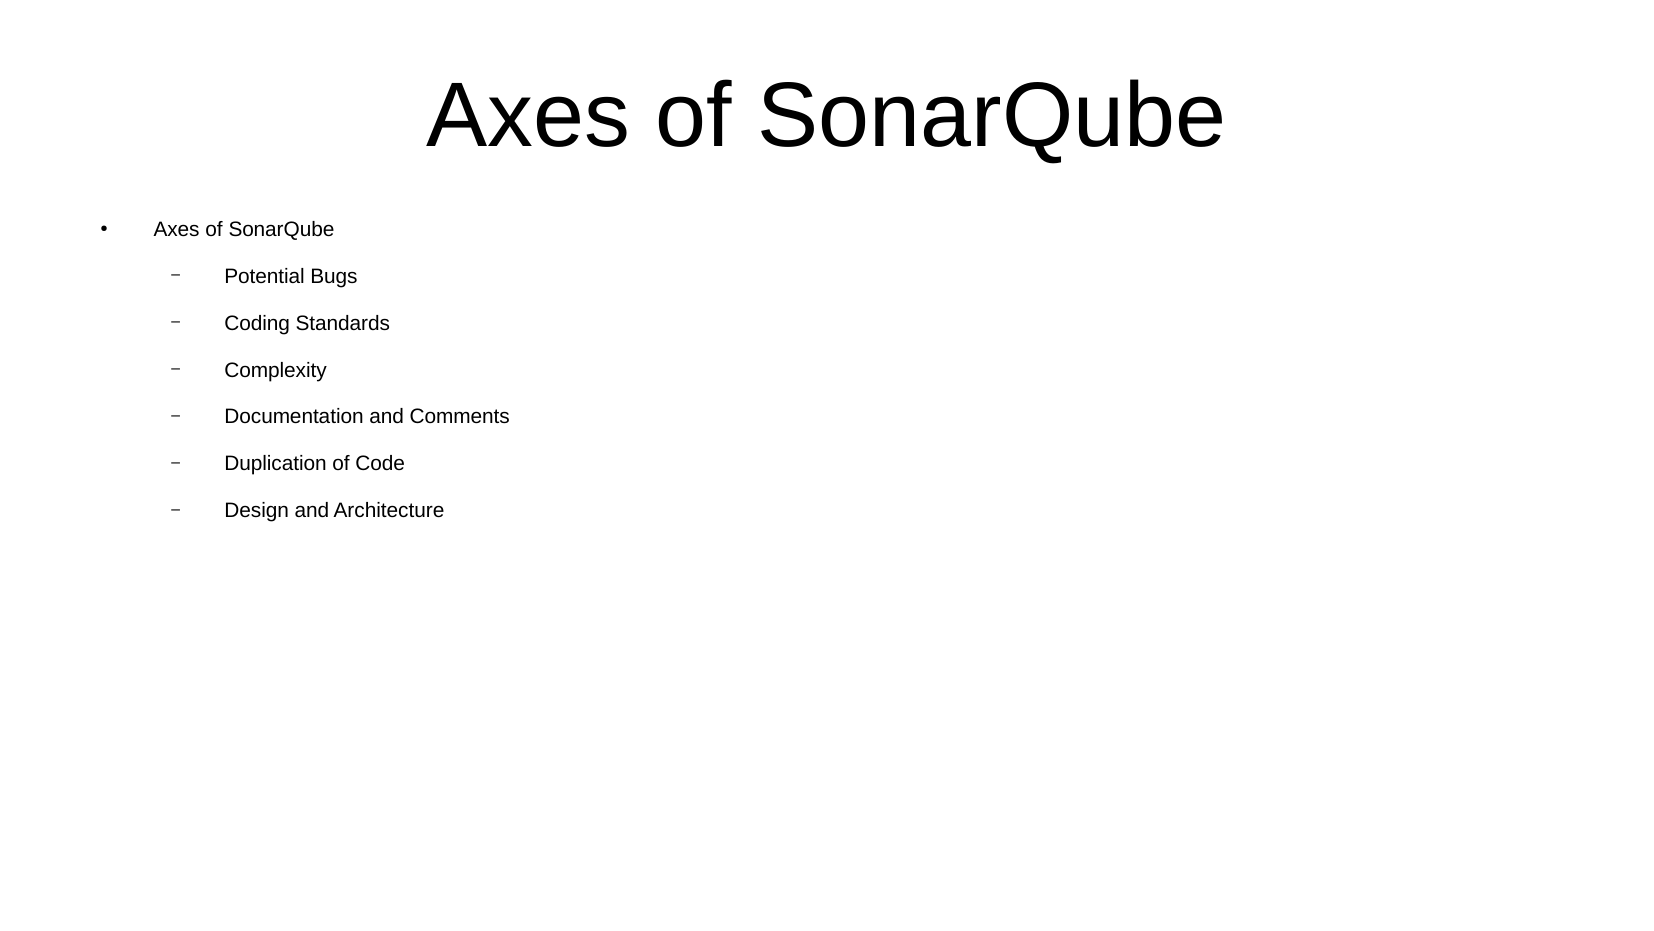

# Axes of SonarQube
Axes of SonarQube
Potential Bugs
Coding Standards
Complexity
Documentation and Comments
Duplication of Code
Design and Architecture